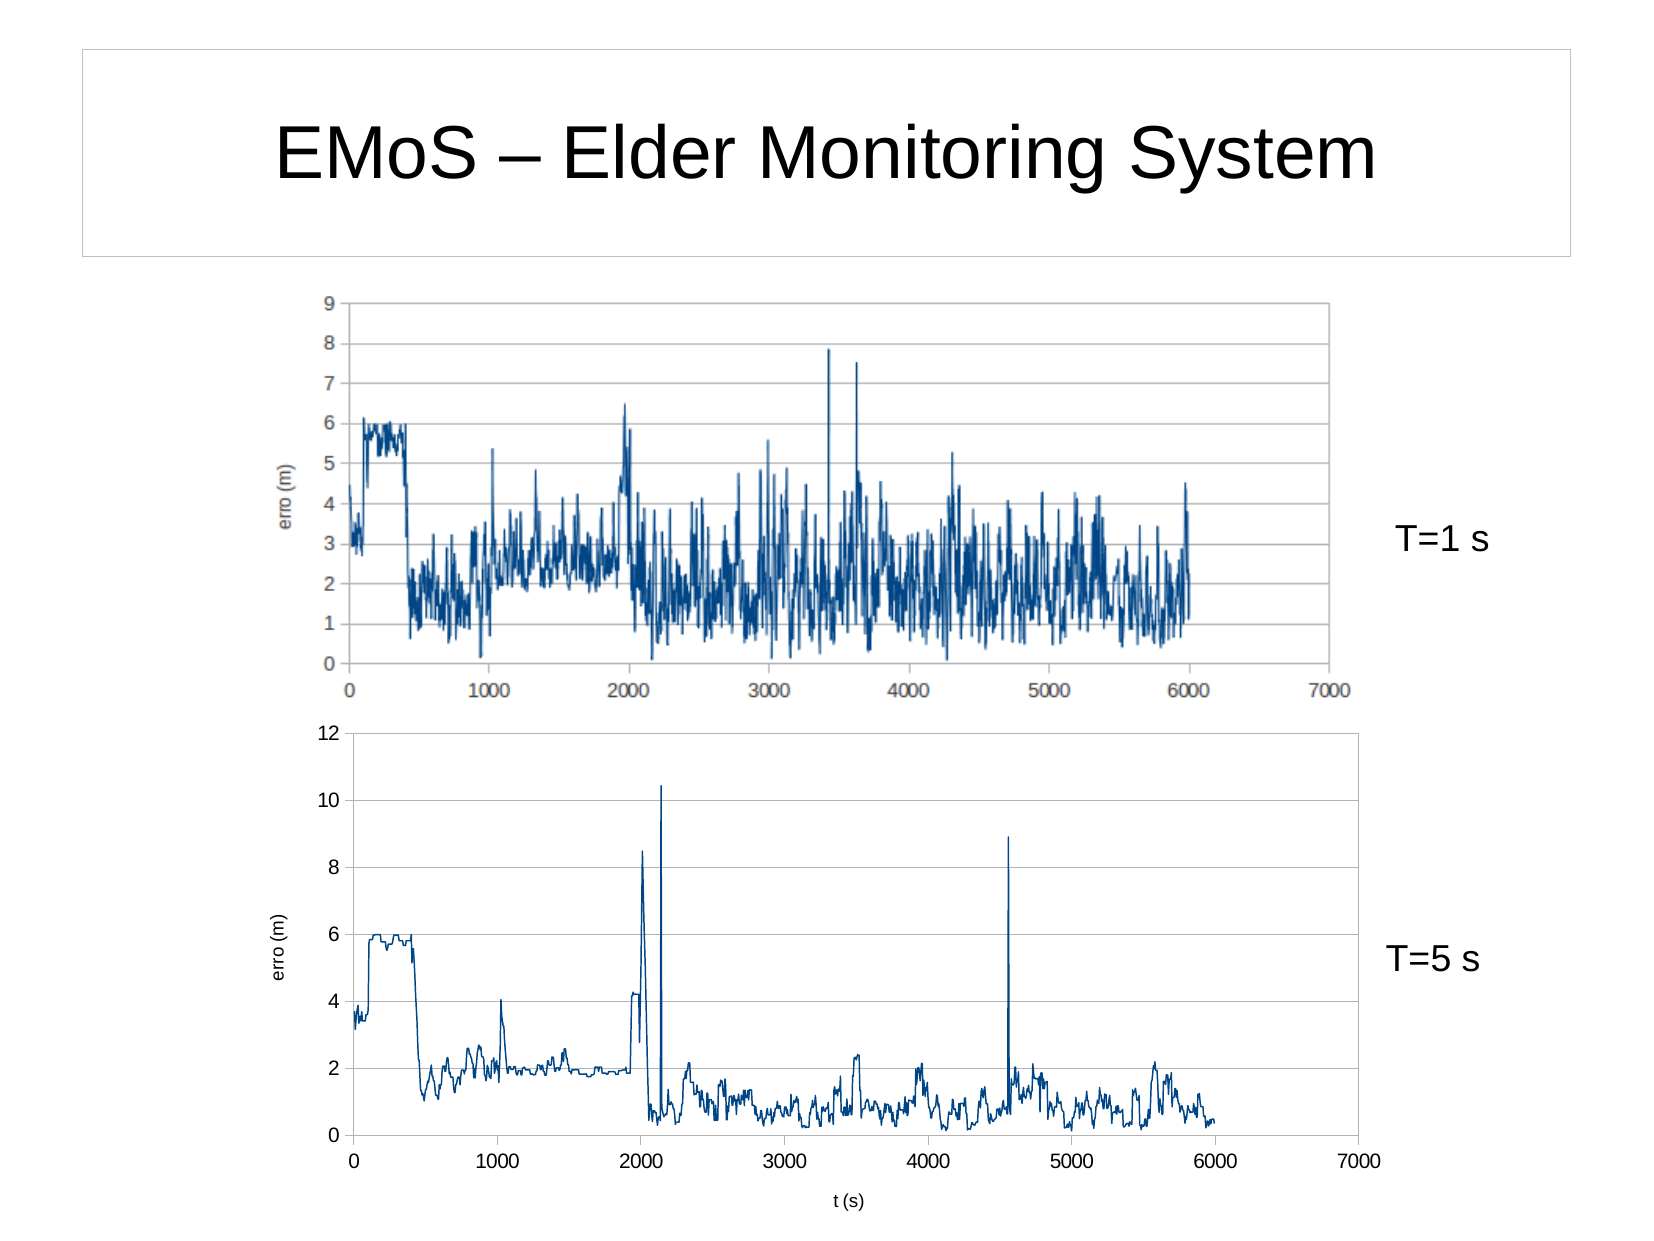

# EMoS – Elder Monitoring System
T=1 s
### Chart
| Category | EMoS01.baseStation[0].app. |
|---|---|T=5 s